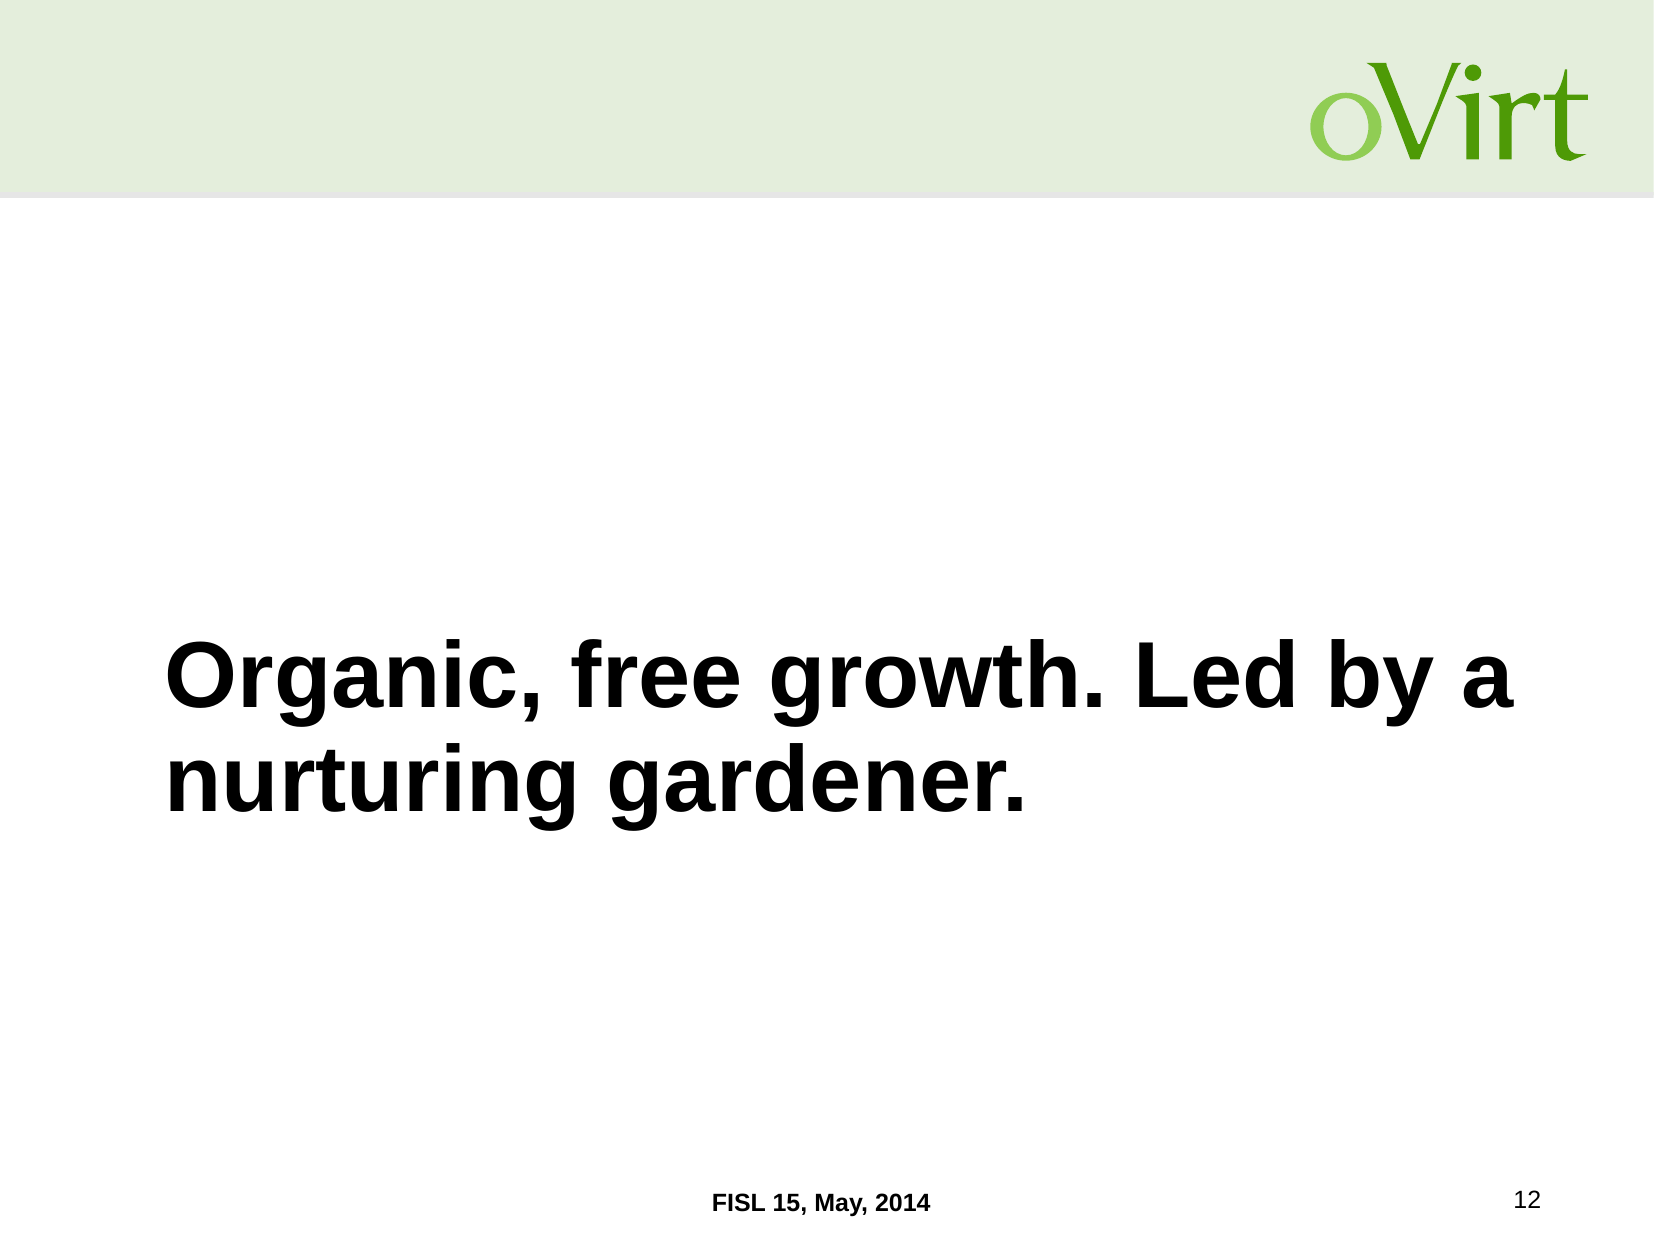

Organic, free growth. Led by a nurturing gardener.